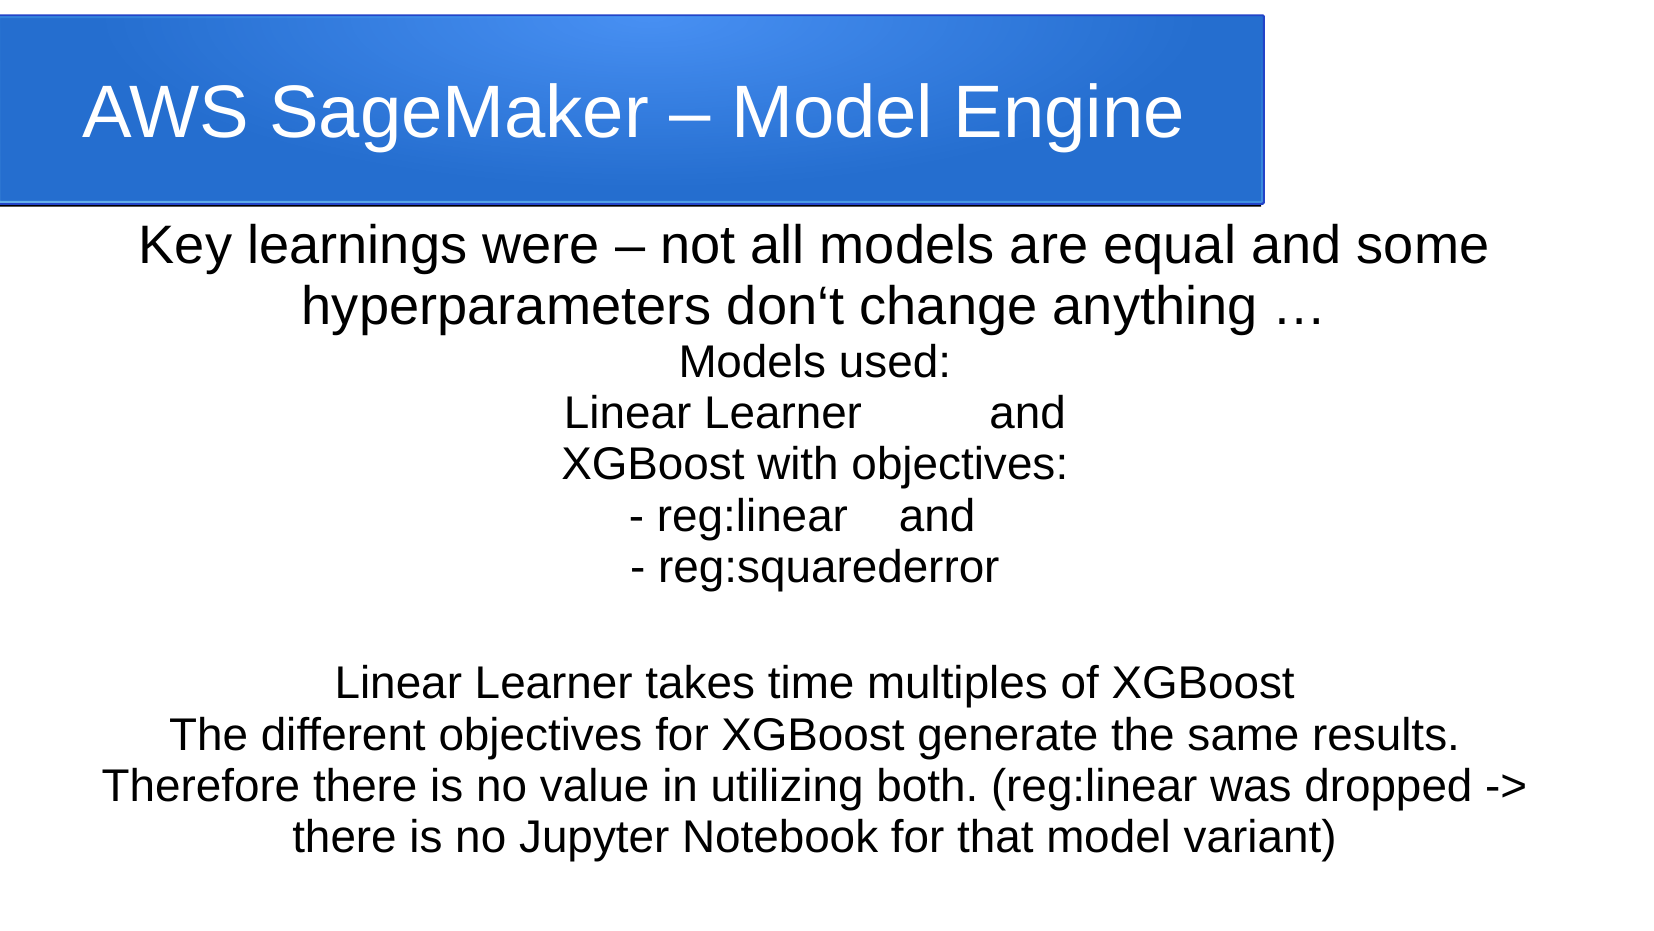

# AWS SageMaker – Model Engine
Key learnings were – not all models are equal and some hyperparameters don‘t change anything …
Models used:
Linear Learner and
XGBoost with objectives:
- reg:linear and
- reg:squarederror
Linear Learner takes time multiples of XGBoost
The different objectives for XGBoost generate the same results. Therefore there is no value in utilizing both. (reg:linear was dropped -> there is no Jupyter Notebook for that model variant)